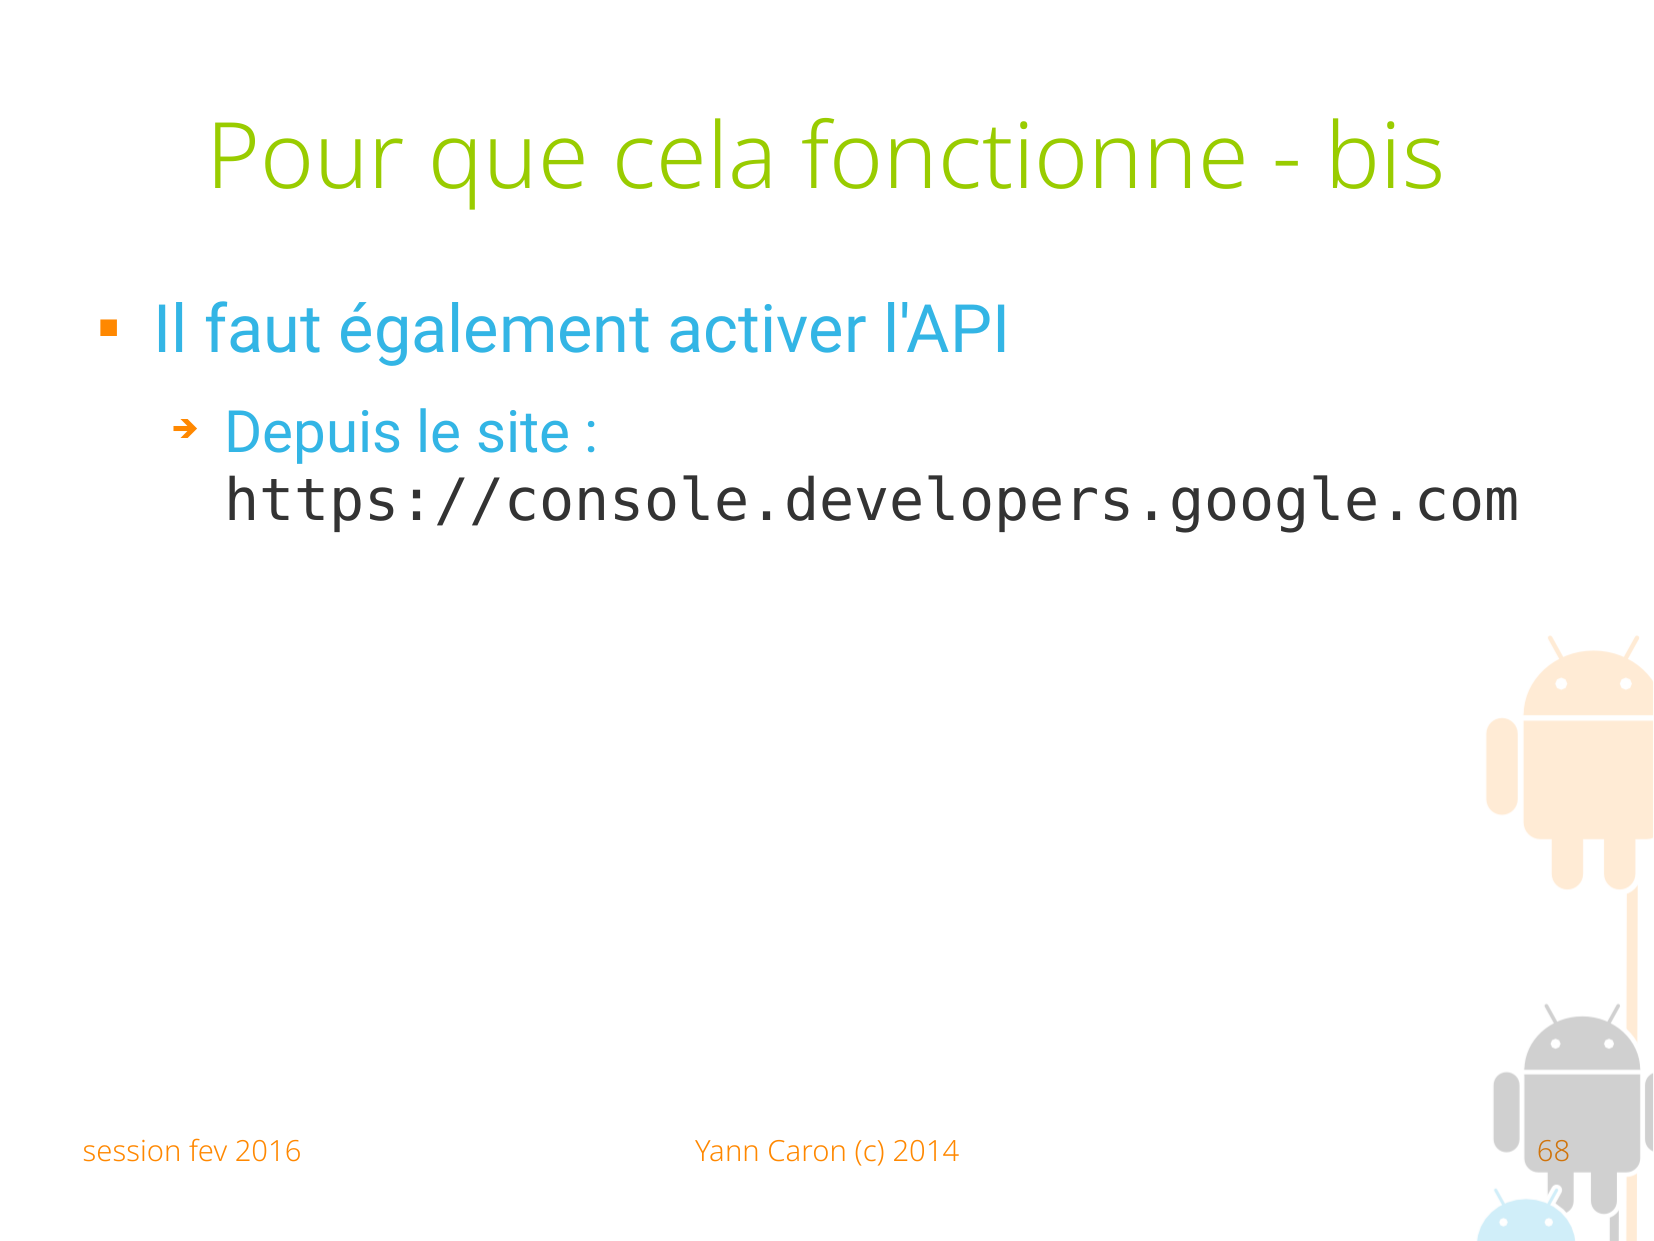

# Pour que cela fonctionne - bis
Il faut également activer l'API
Depuis le site : https://console.developers.google.com
session fev 2016
Yann Caron (c) 2014
68